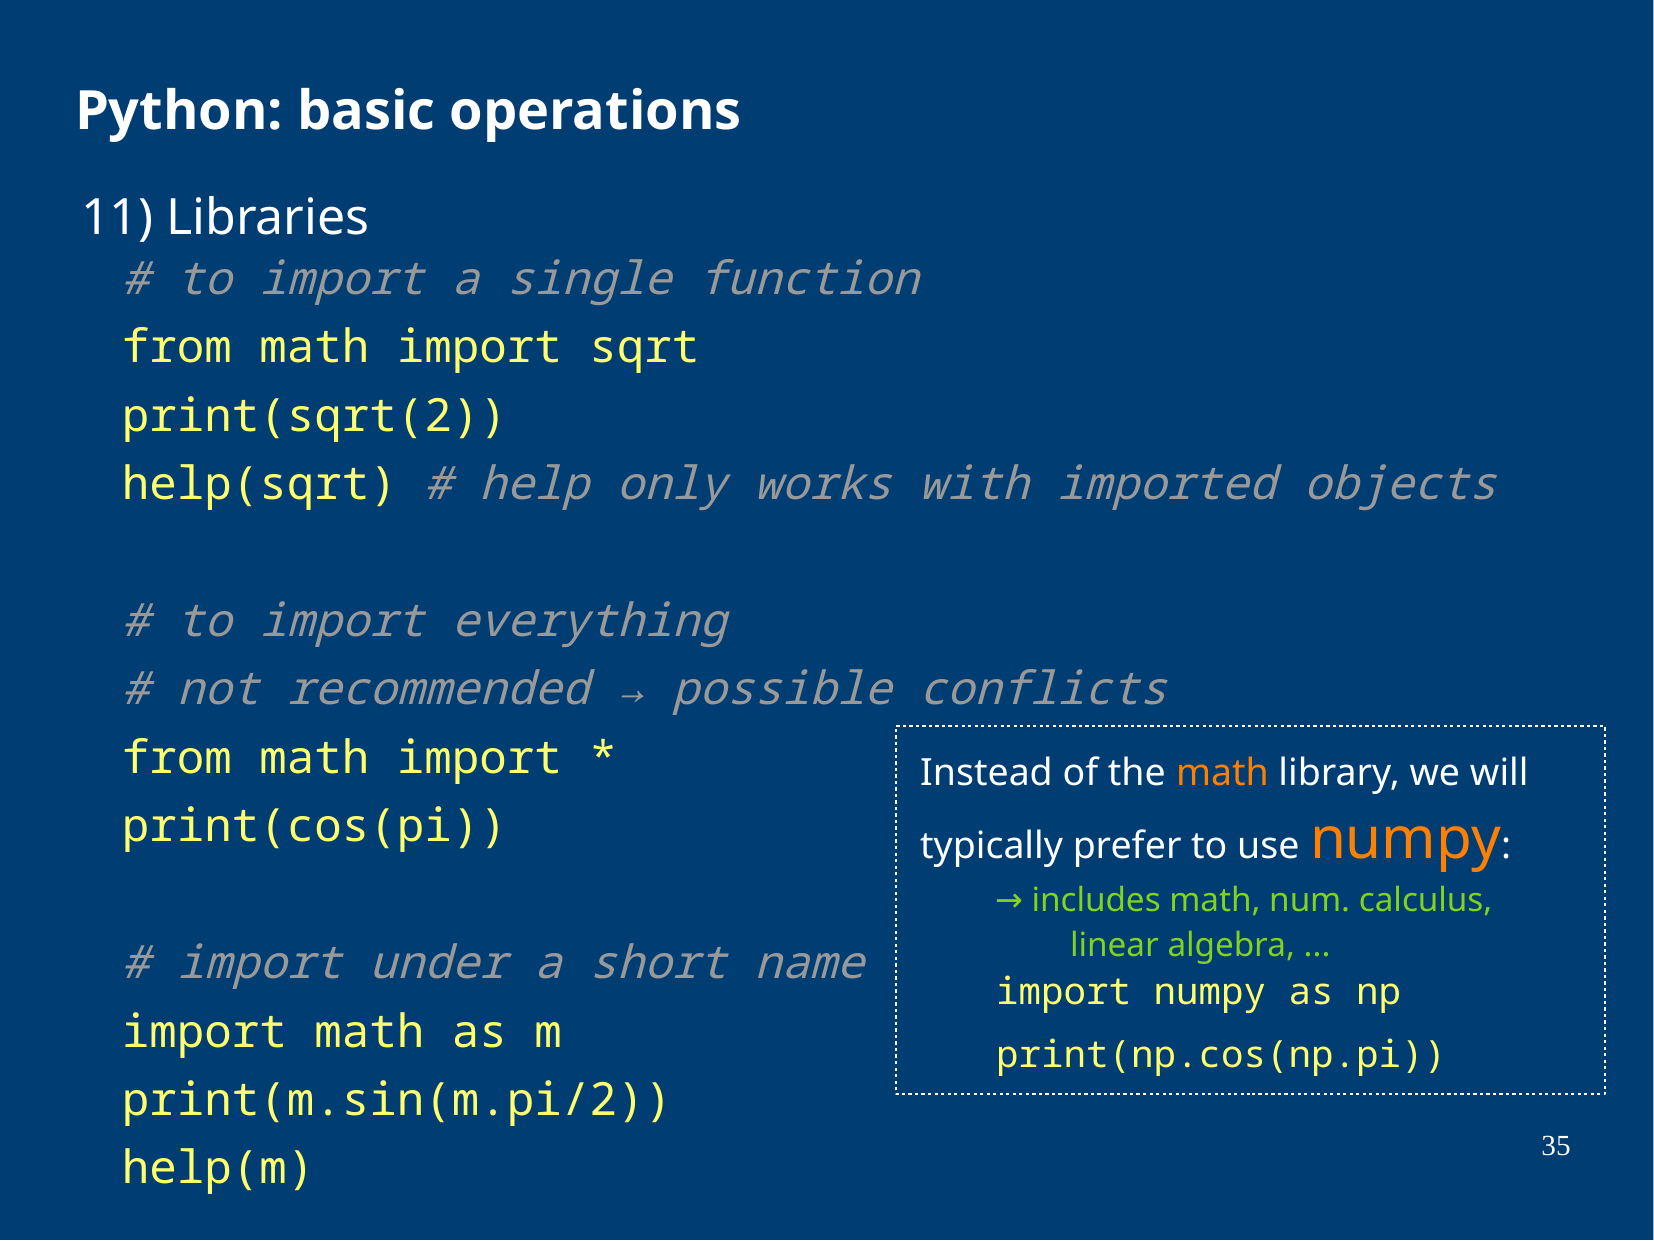

Python: basic operations
11) Libraries
# to import a single function
from math import sqrt
print(sqrt(2))
help(sqrt) # help only works with imported objects
# to import everything
# not recommended → possible conflicts
from math import *
print(cos(pi))
# import under a short name
import math as m
print(m.sin(m.pi/2))
help(m)
Instead of the math library, we will typically prefer to use numpy:
	→ includes math, num. calculus,
		linear algebra, ...
import numpy as np
print(np.cos(np.pi))